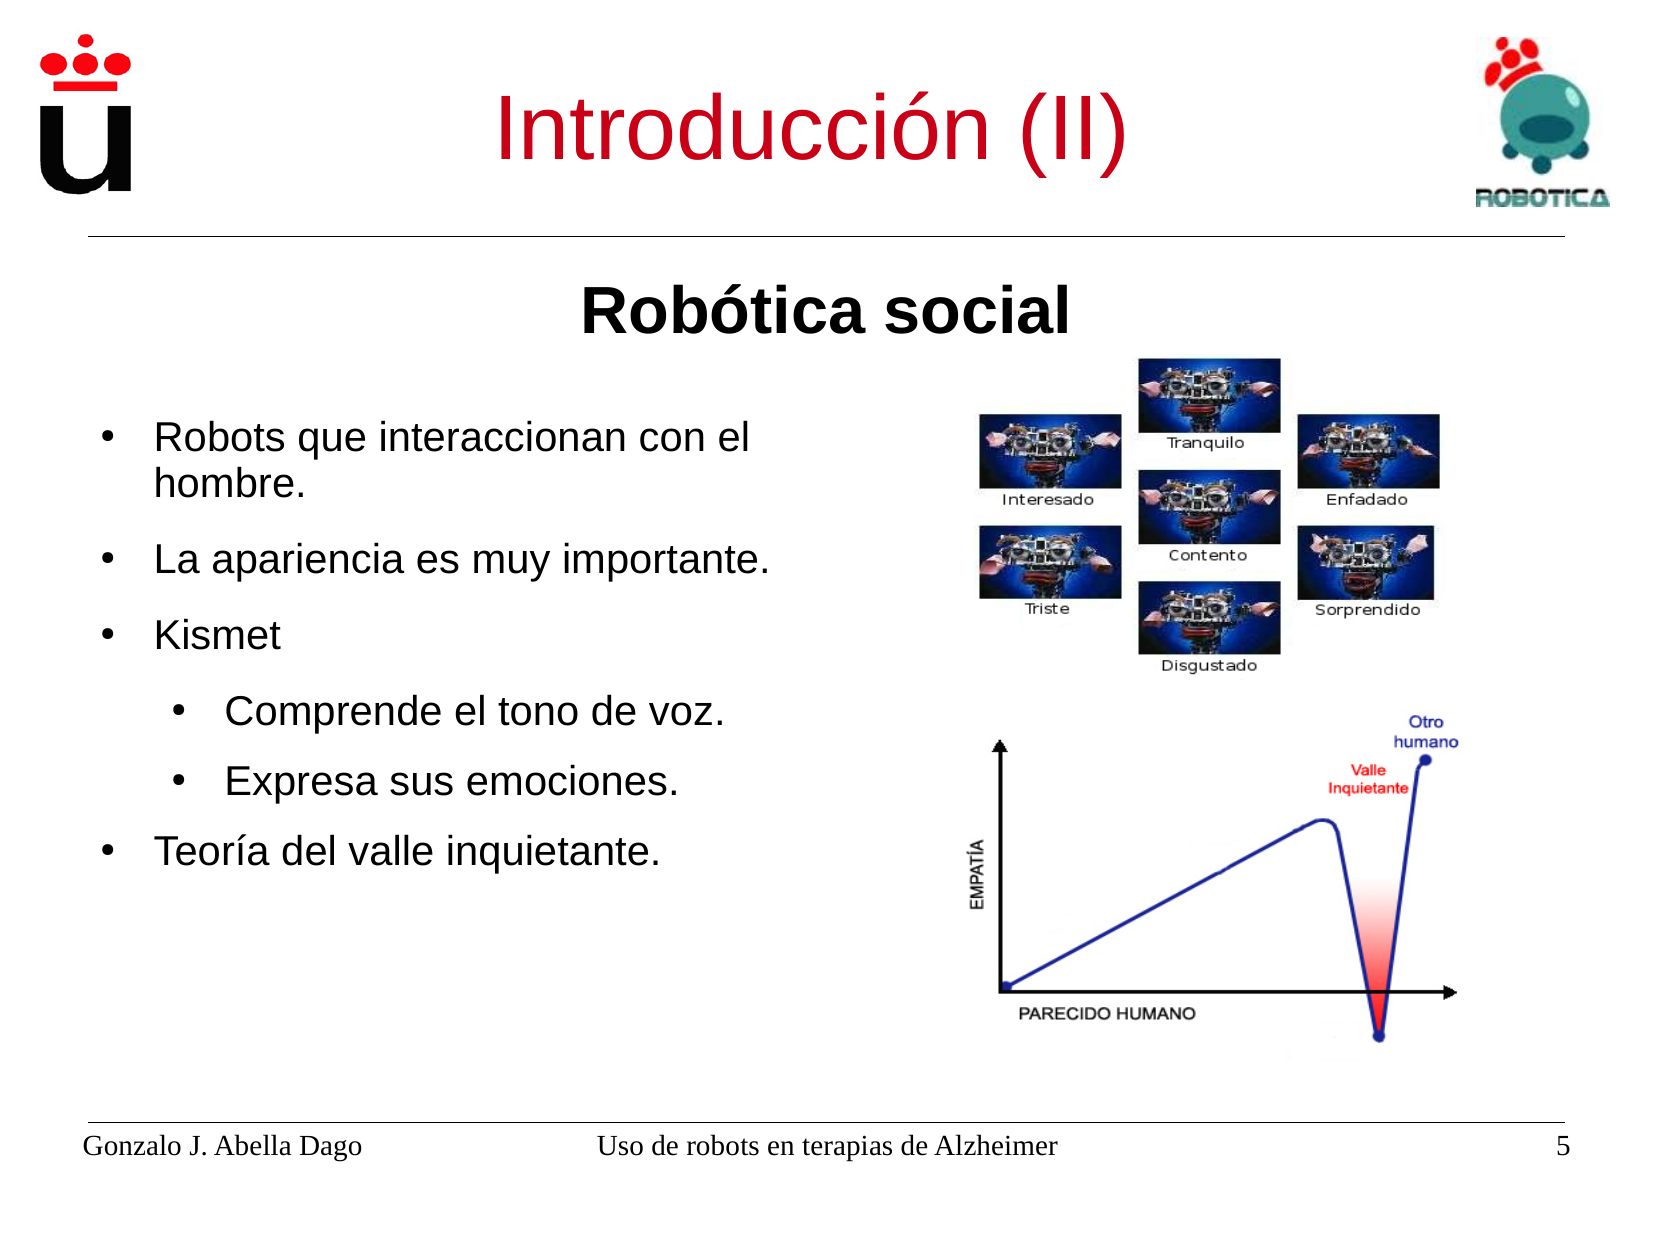

# Introducción (II)
Robótica social
Robots que interaccionan con el hombre.
La apariencia es muy importante.
Kismet
Comprende el tono de voz.
Expresa sus emociones.
Teoría del valle inquietante.
5